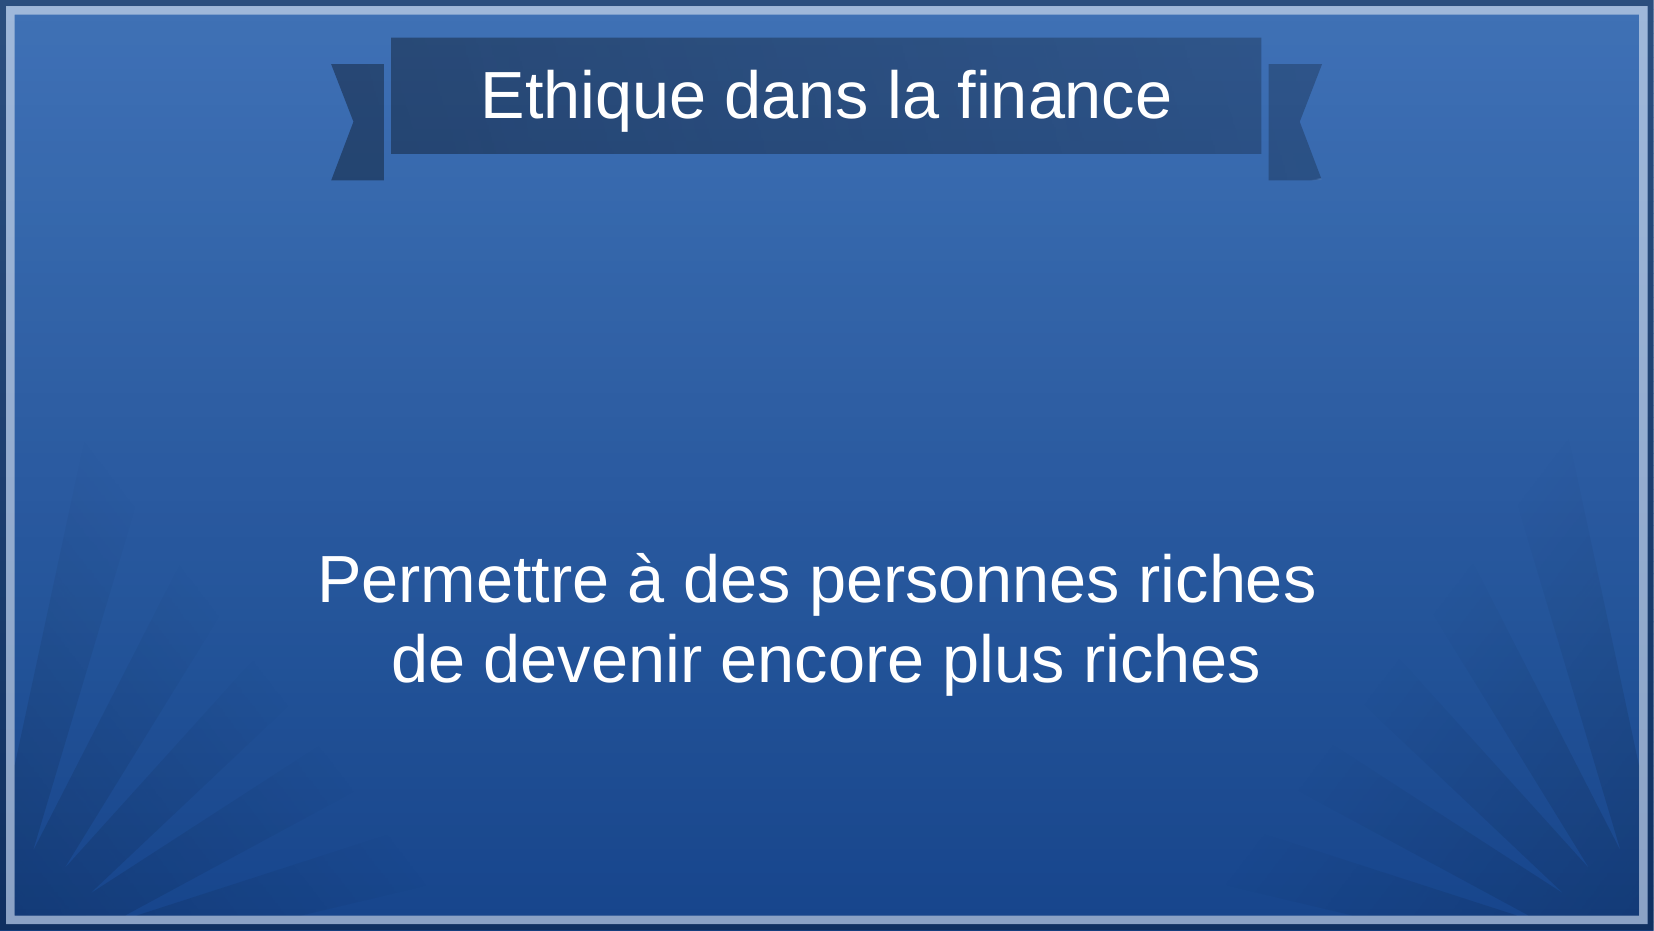

Ethique dans la finance
Permettre à des personnes riches
de devenir encore plus riches